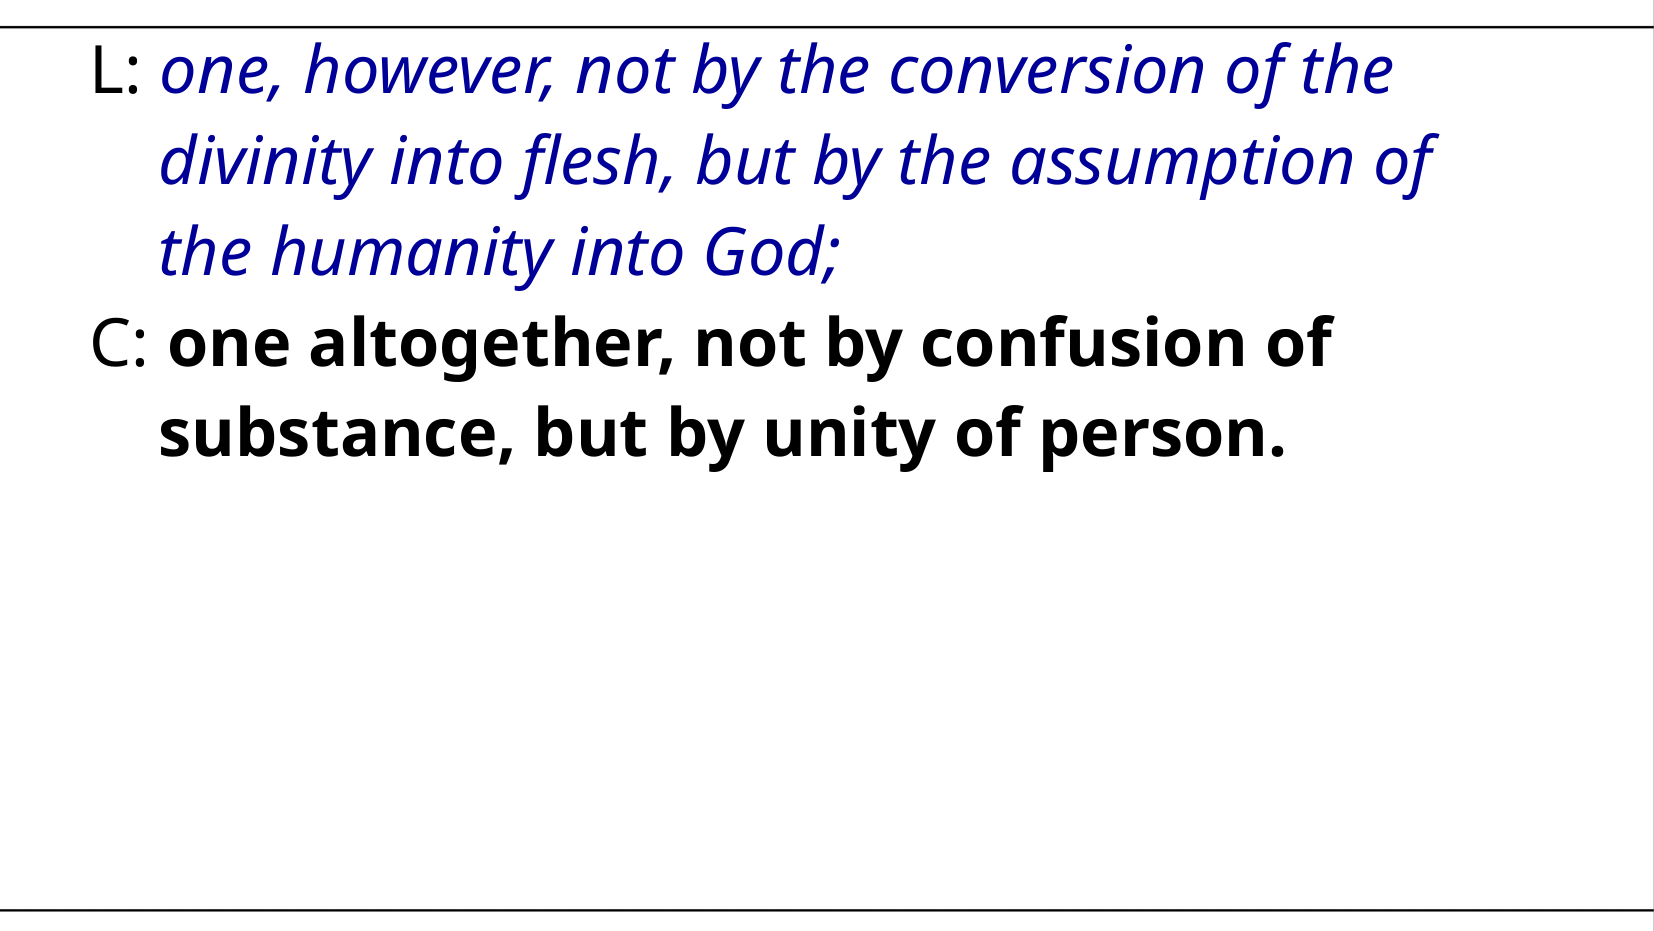

L: one, however, not by the conversion of the
 divinity into flesh, but by the assumption of
 the humanity into God;
C: one altogether, not by confusion of
 substance, but by unity of person.